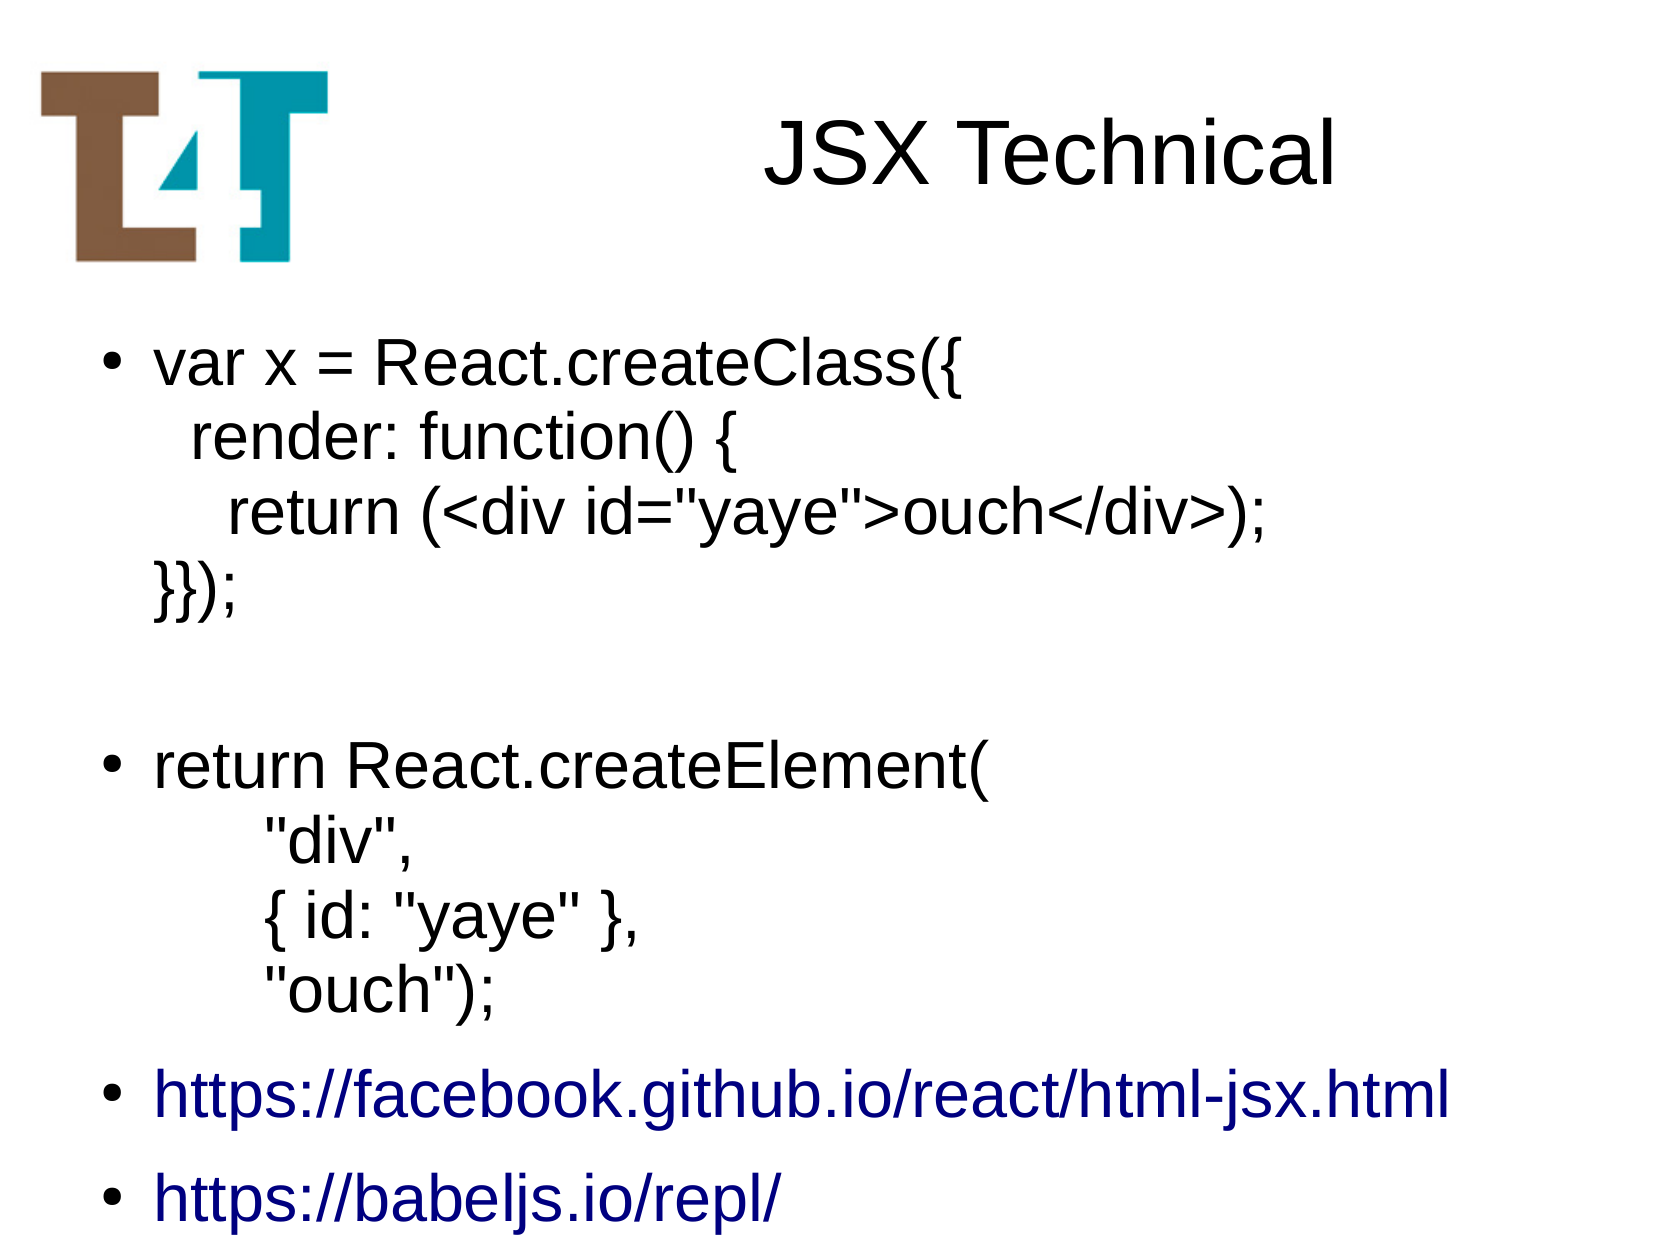

# JSX Technical
var x = React.createClass({
 render: function() {
 return (<div id="yaye">ouch</div>);
}});
return React.createElement(
 "div",
 { id: "yaye" },
 "ouch");
https://facebook.github.io/react/html-jsx.html
https://babeljs.io/repl/